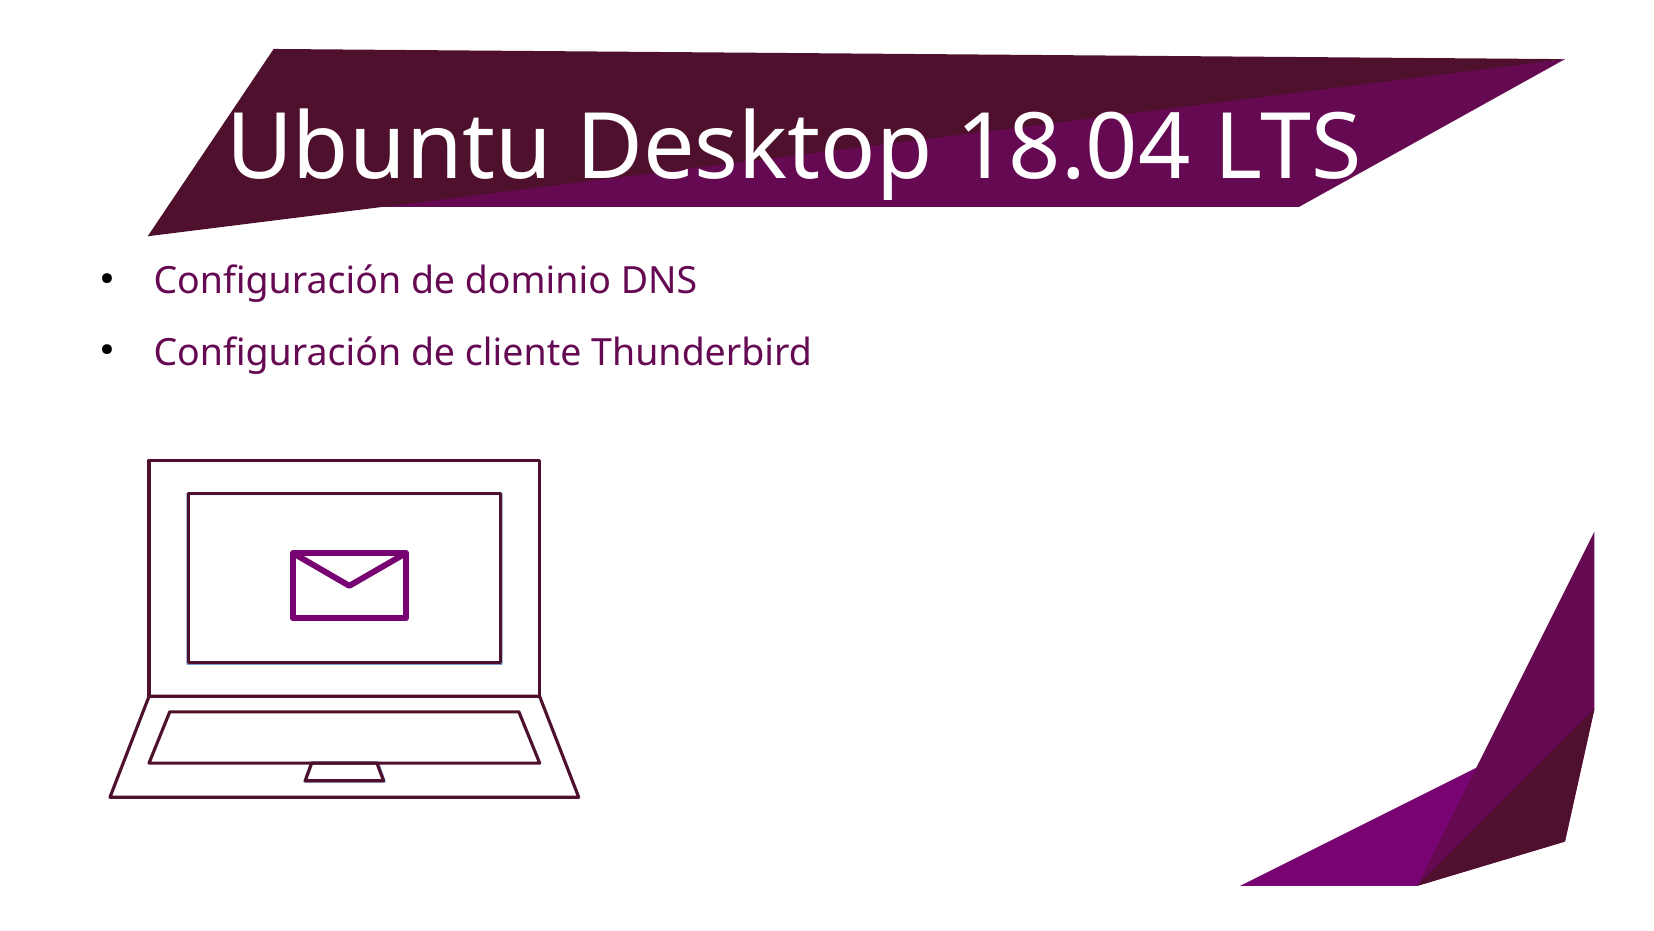

Ubuntu Desktop 18.04 LTS
# Configuración de dominio DNS
Configuración de cliente Thunderbird